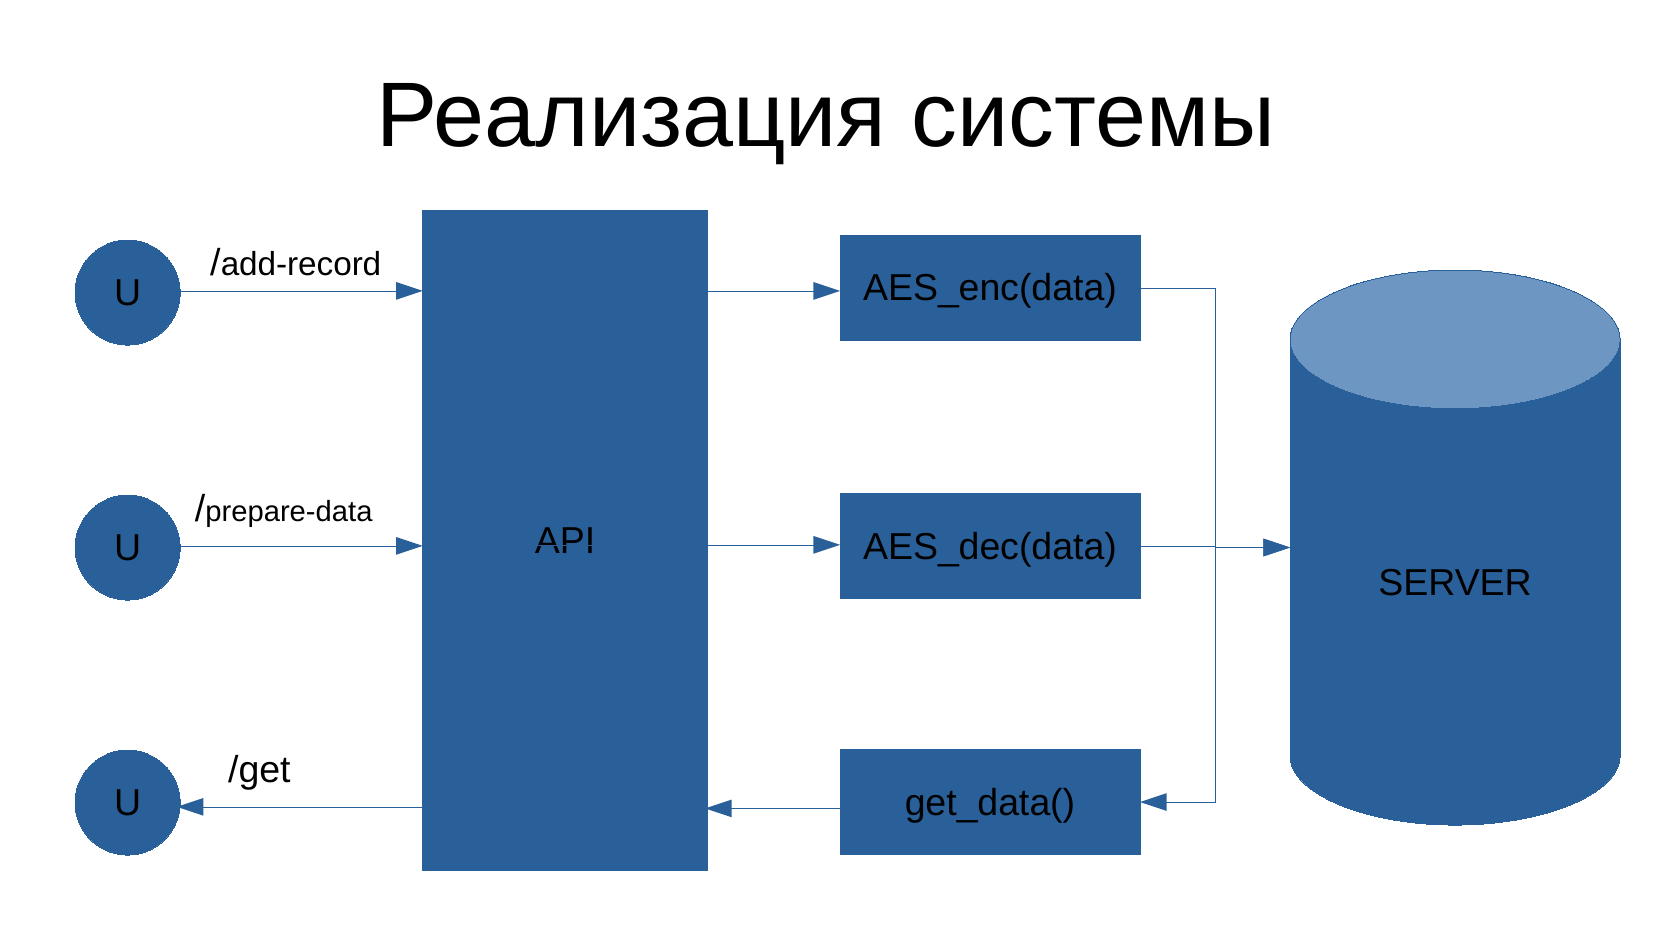

# Реализация системы
API
/add-record
AES_enc(data)
U
SERVER
/prepare-data
AES_dec(data)
U
/get
get_data()
U